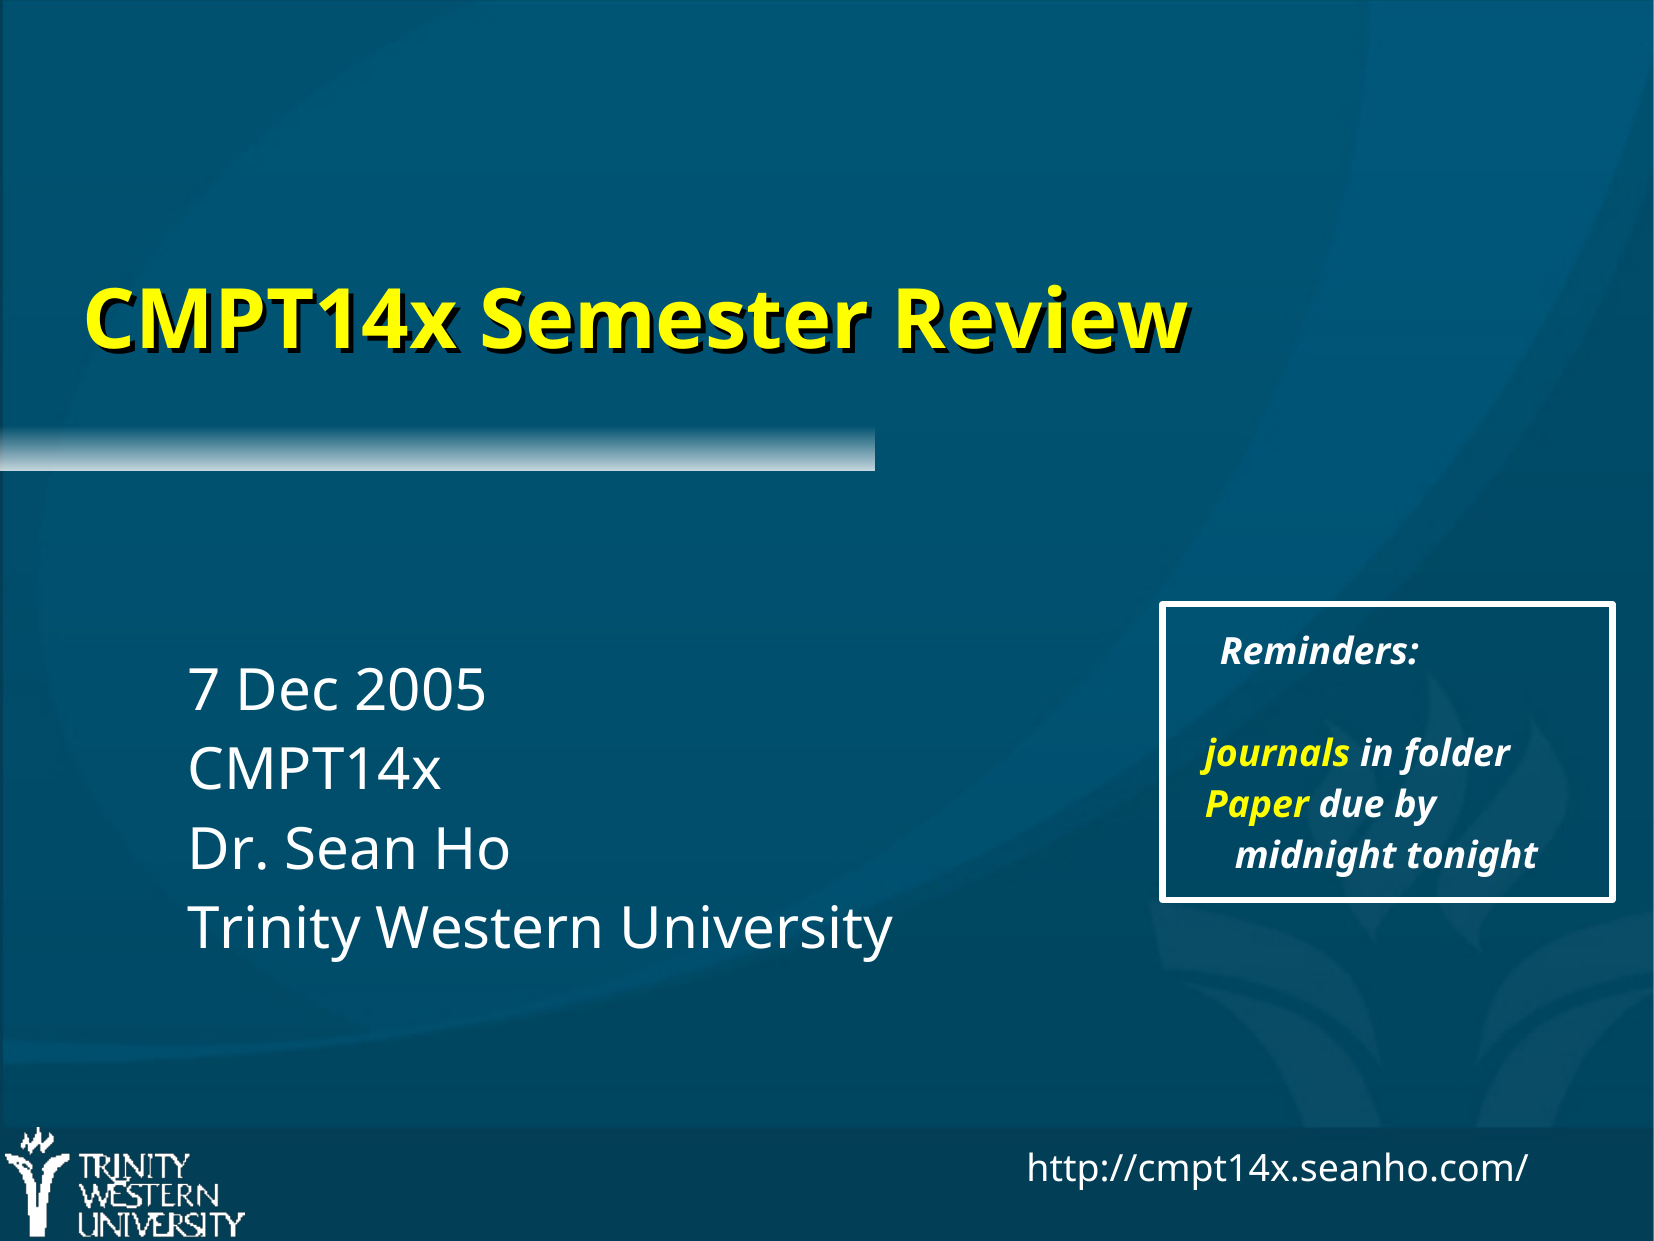

# CMPT14x Semester Review
7 Dec 2005
CMPT14x
Dr. Sean Ho
Trinity Western University
Reminders:
journals in folder
Paper due by
midnight tonight
http://cmpt14x.seanho.com/